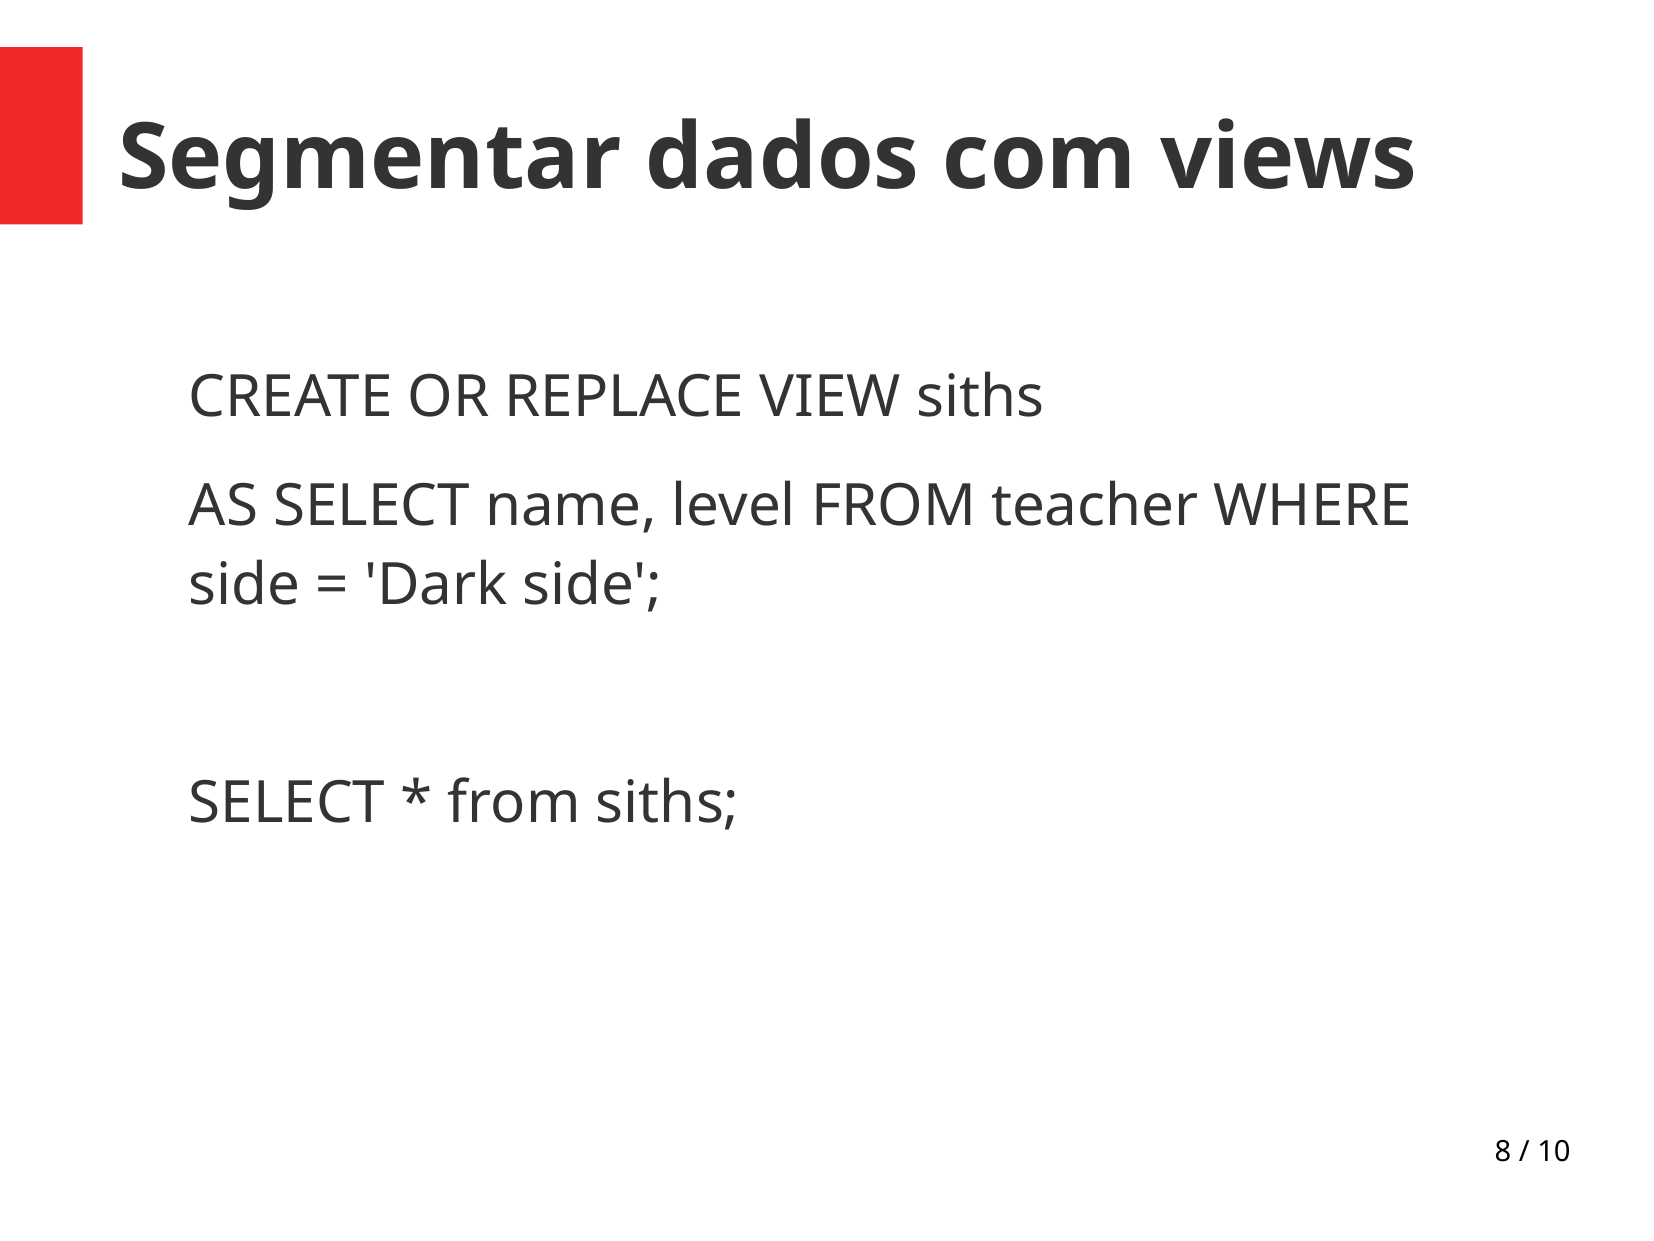

# Segmentar dados com views
CREATE OR REPLACE VIEW siths
AS SELECT name, level FROM teacher WHERE side = 'Dark side';
SELECT * from siths;
8